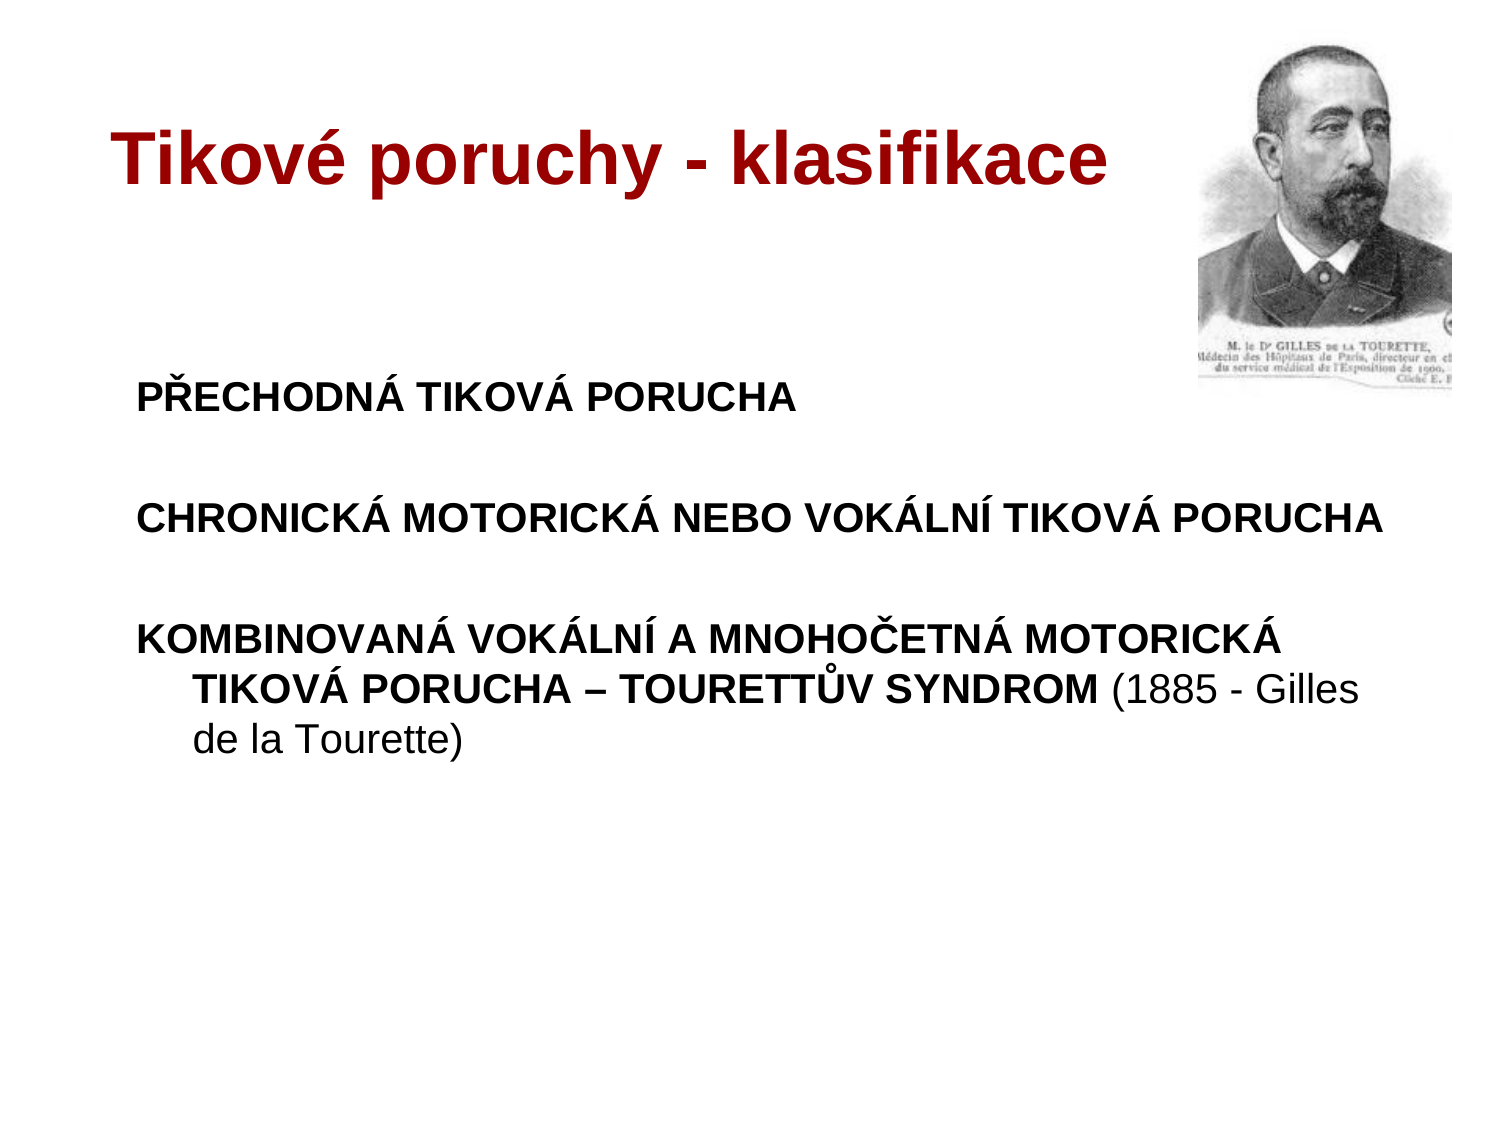

PŘECHODNÁ TIKOVÁ PORUCHA
CHRONICKÁ MOTORICKÁ NEBO VOKÁLNÍ TIKOVÁ PORUCHA
KOMBINOVANÁ VOKÁLNÍ A MNOHOČETNÁ MOTORICKÁ TIKOVÁ PORUCHA – TOURETTŮV SYNDROM (1885 - Gilles de la Tourette)
# Tikové poruchy - klasifikace